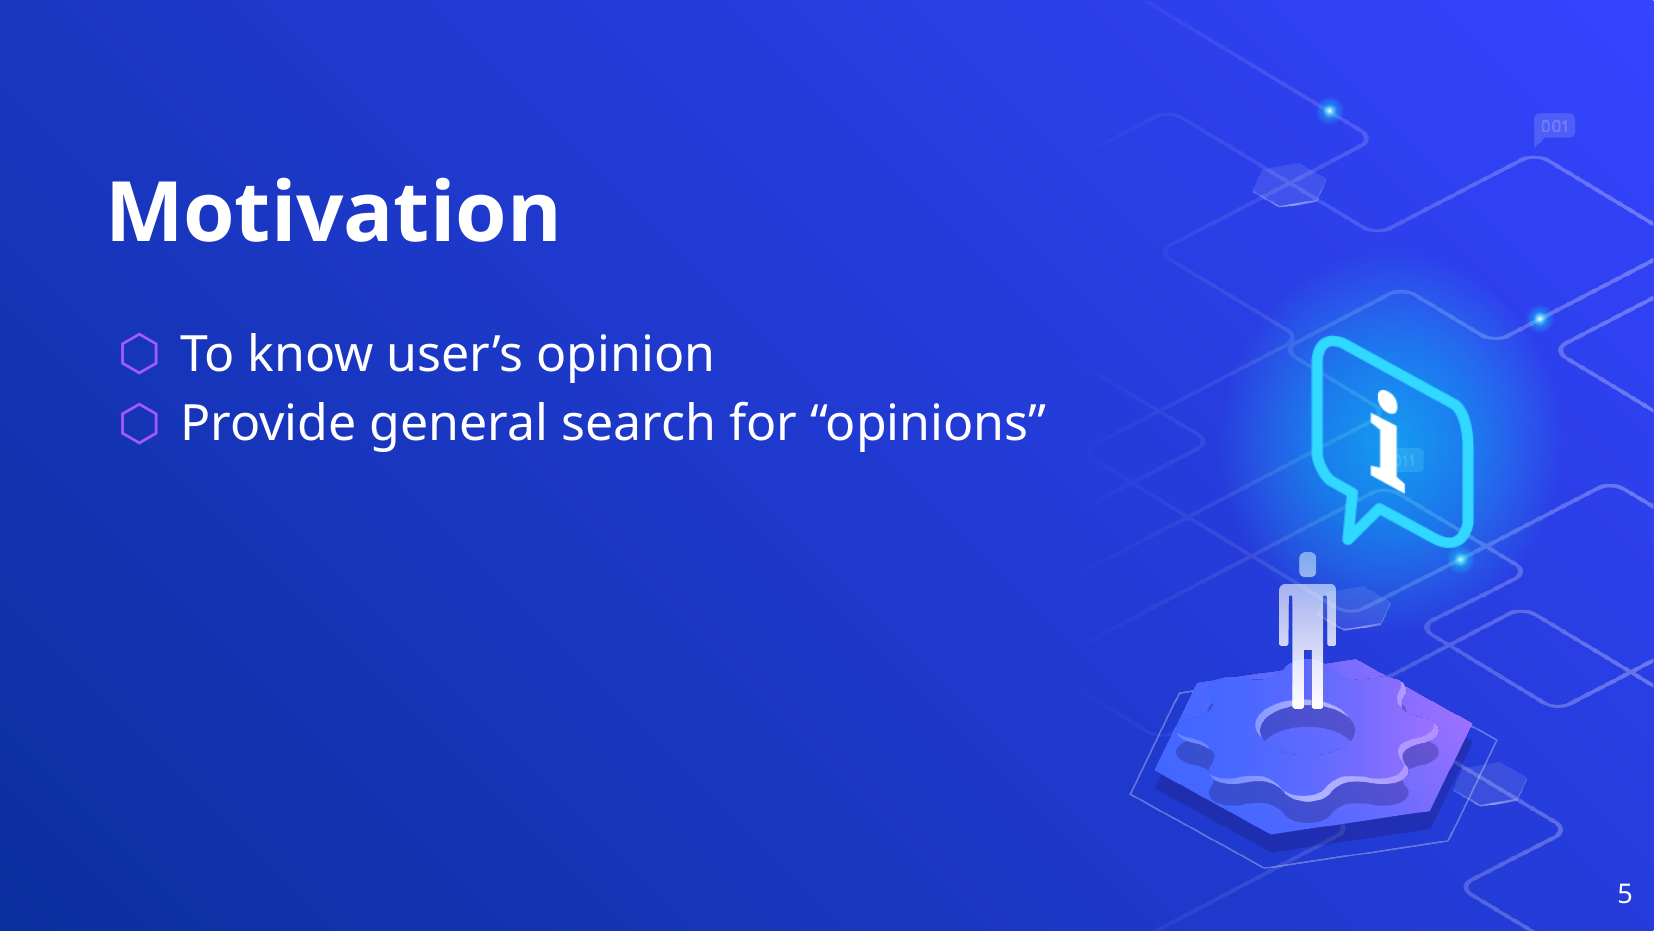

# Motivation
To know user’s opinion
Provide general search for “opinions”